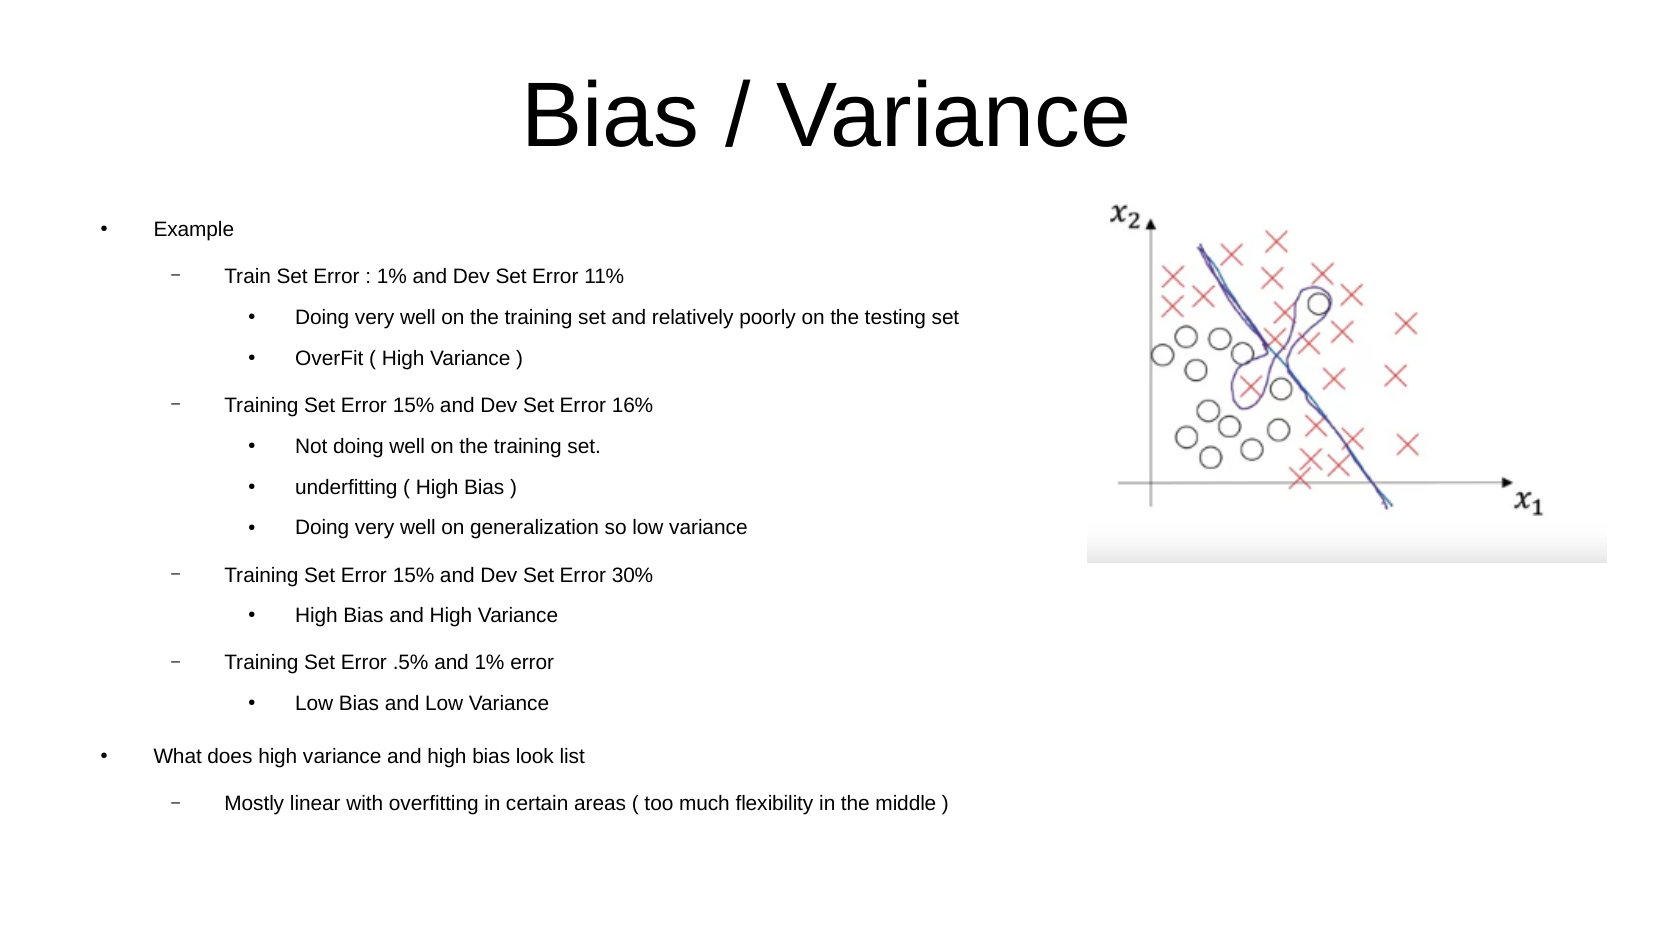

# Bias / Variance
Example
Train Set Error : 1% and Dev Set Error 11%
Doing very well on the training set and relatively poorly on the testing set
OverFit ( High Variance )
Training Set Error 15% and Dev Set Error 16%
Not doing well on the training set.
underfitting ( High Bias )
Doing very well on generalization so low variance
Training Set Error 15% and Dev Set Error 30%
High Bias and High Variance
Training Set Error .5% and 1% error
Low Bias and Low Variance
What does high variance and high bias look list
Mostly linear with overfitting in certain areas ( too much flexibility in the middle )